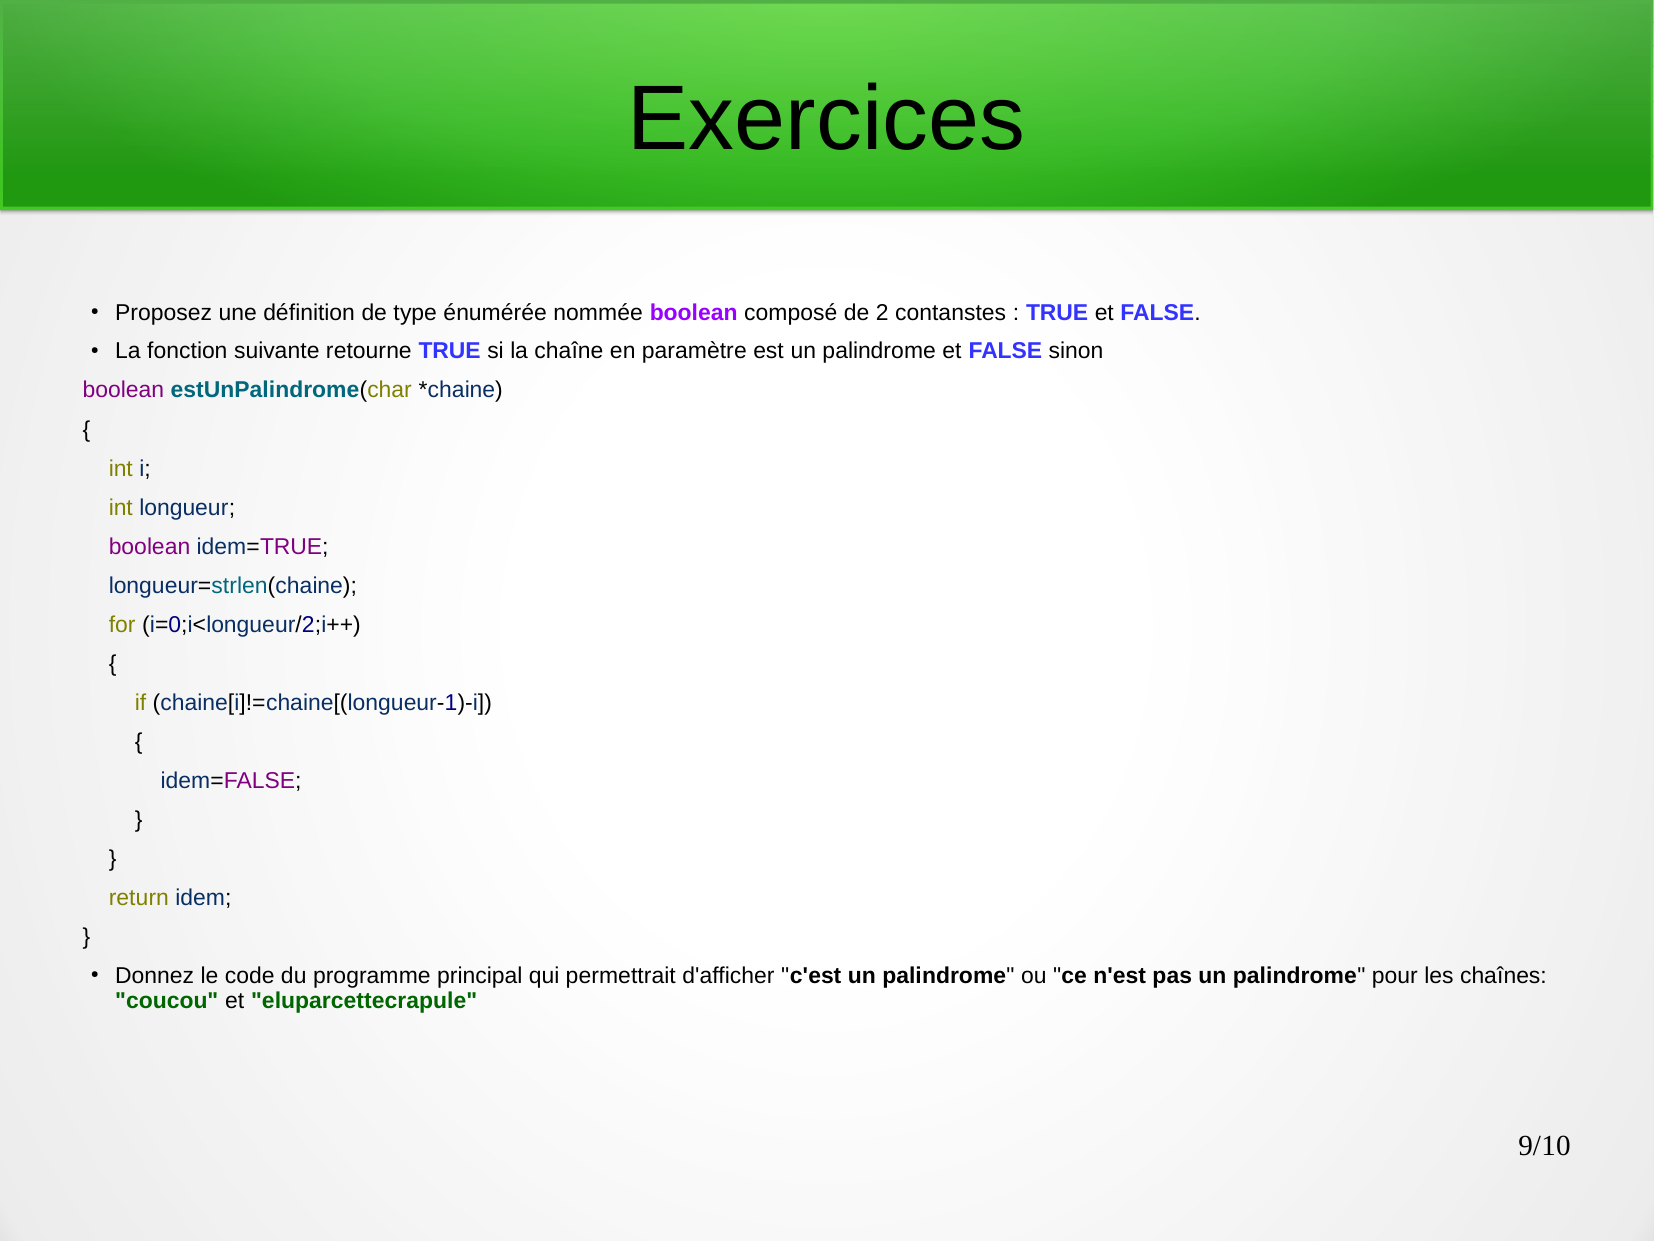

# Exercices
Proposez une définition de type énumérée nommée boolean composé de 2 contanstes : TRUE et FALSE.
La fonction suivante retourne TRUE si la chaîne en paramètre est un palindrome et FALSE sinon
boolean estUnPalindrome(char *chaine)
{
 int i;
 int longueur;
 boolean idem=TRUE;
 longueur=strlen(chaine);
 for (i=0;i<longueur/2;i++)
 {
 if (chaine[i]!=chaine[(longueur-1)-i])
 {
 idem=FALSE;
 }
 }
 return idem;
}
Donnez le code du programme principal qui permettrait d'afficher "c'est un palindrome" ou "ce n'est pas un palindrome" pour les chaînes: "coucou" et "eluparcettecrapule"
9